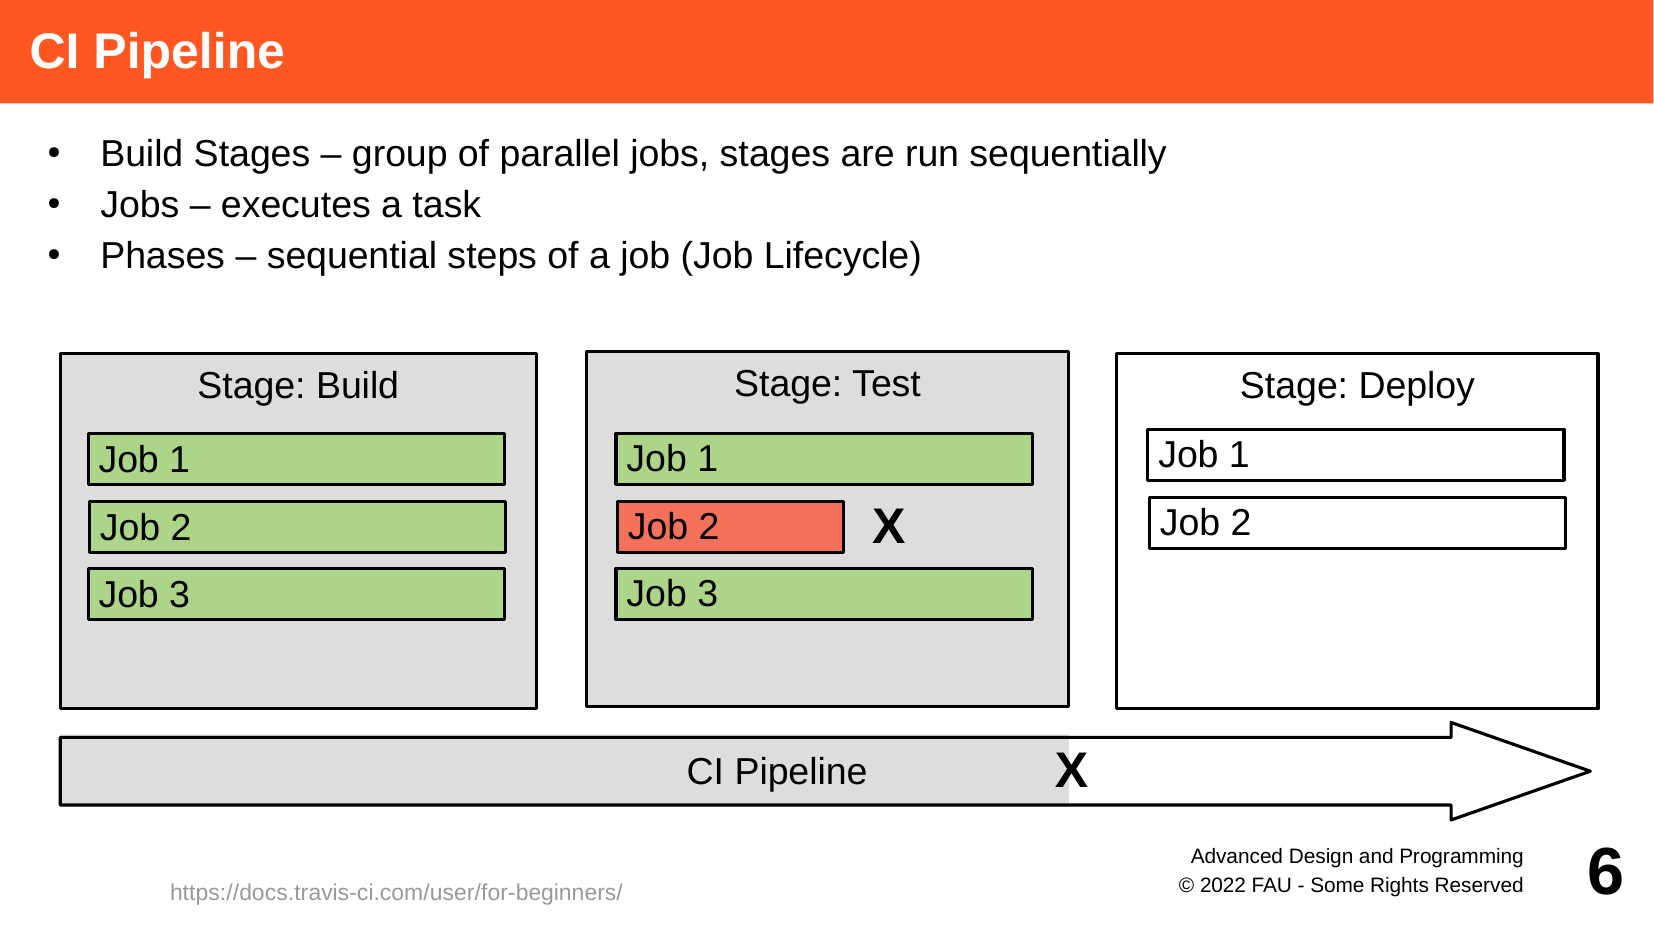

# CI Pipeline
Build Stages – group of parallel jobs, stages are run sequentially
Jobs – executes a task
Phases – sequential steps of a job (Job Lifecycle)
Stage: Test
Stage: Build
Stage: Deploy
Job 1
Job 1
Job 1
X
Job 2
Job 2
Job 2
Job 3
Job 3
CI Pipeline
X
Advanced Design and Programming
6
https://docs.travis-ci.com/user/for-beginners/
© 2022 FAU - Some Rights Reserved